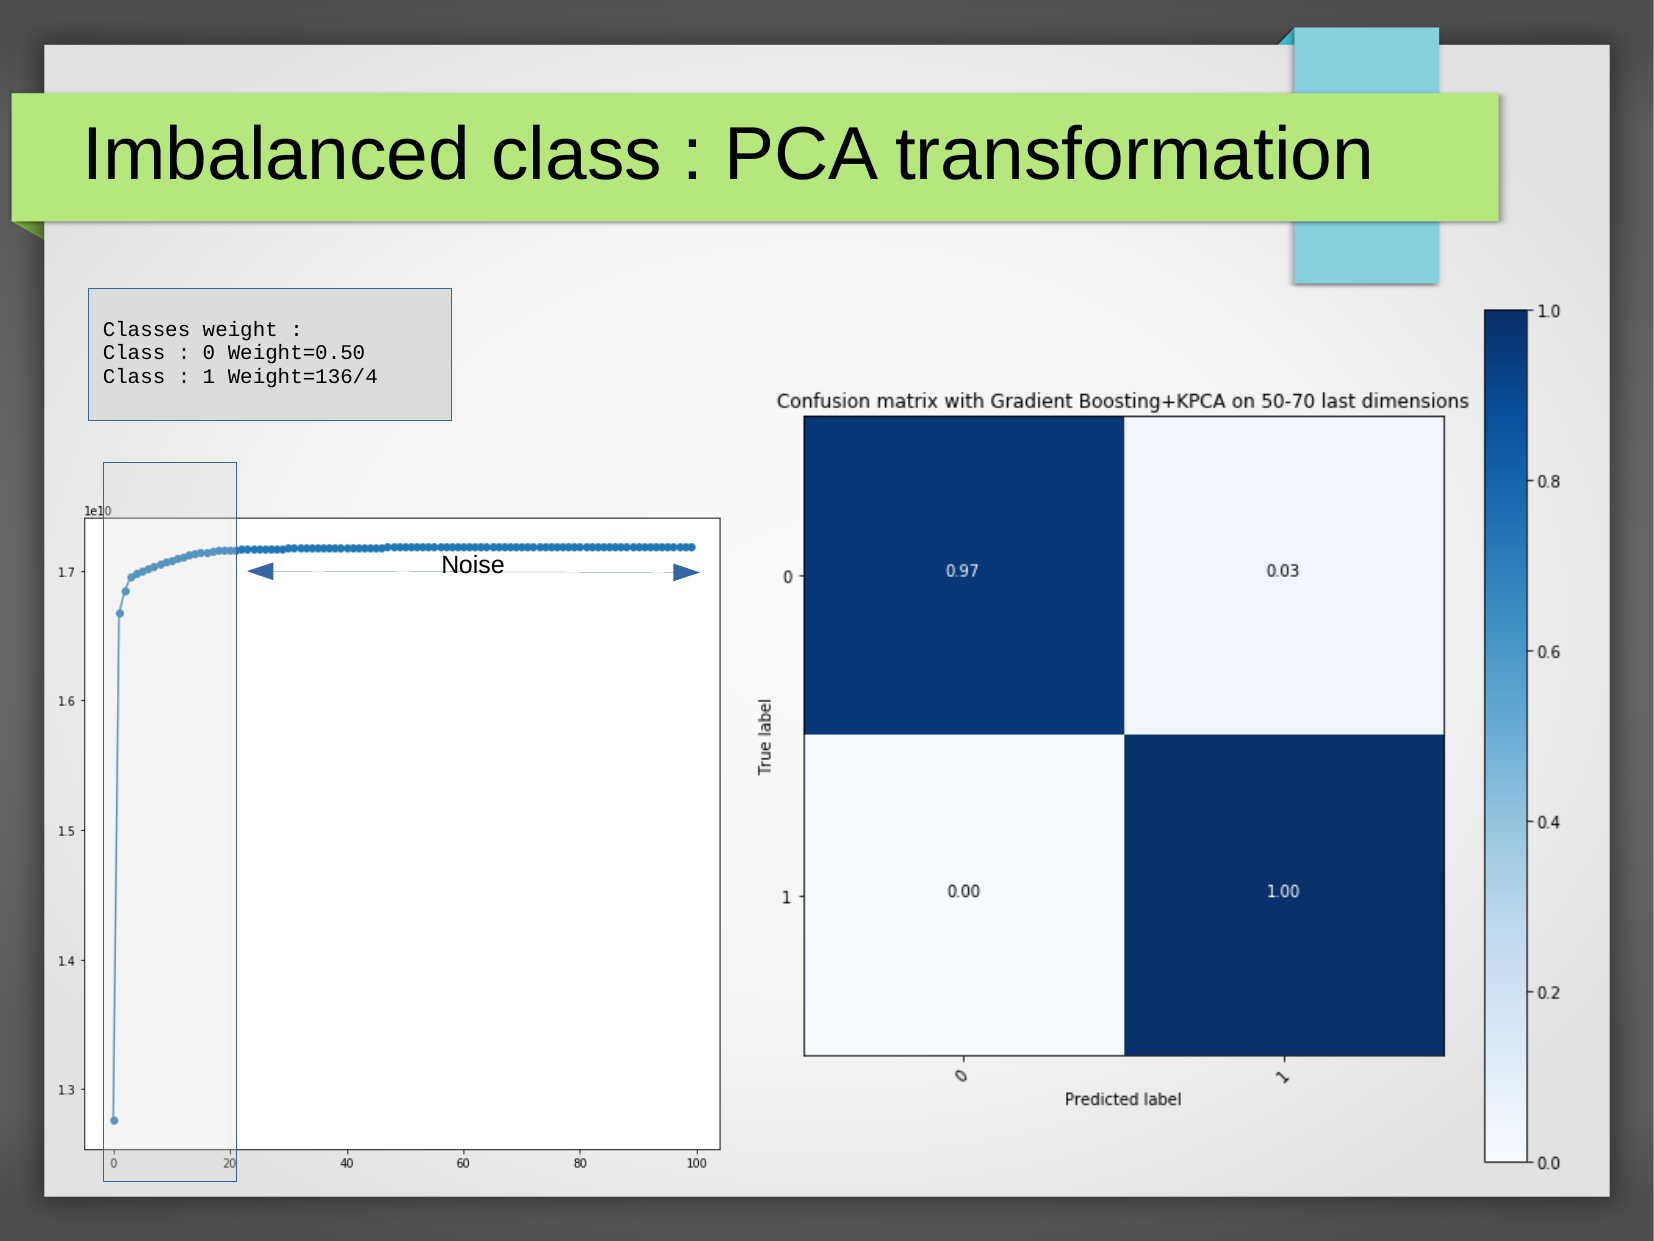

# Imbalanced class : PCA transformation
Classes weight :
Class : 0 Weight=0.50
Class : 1 Weight=136/4
Noise